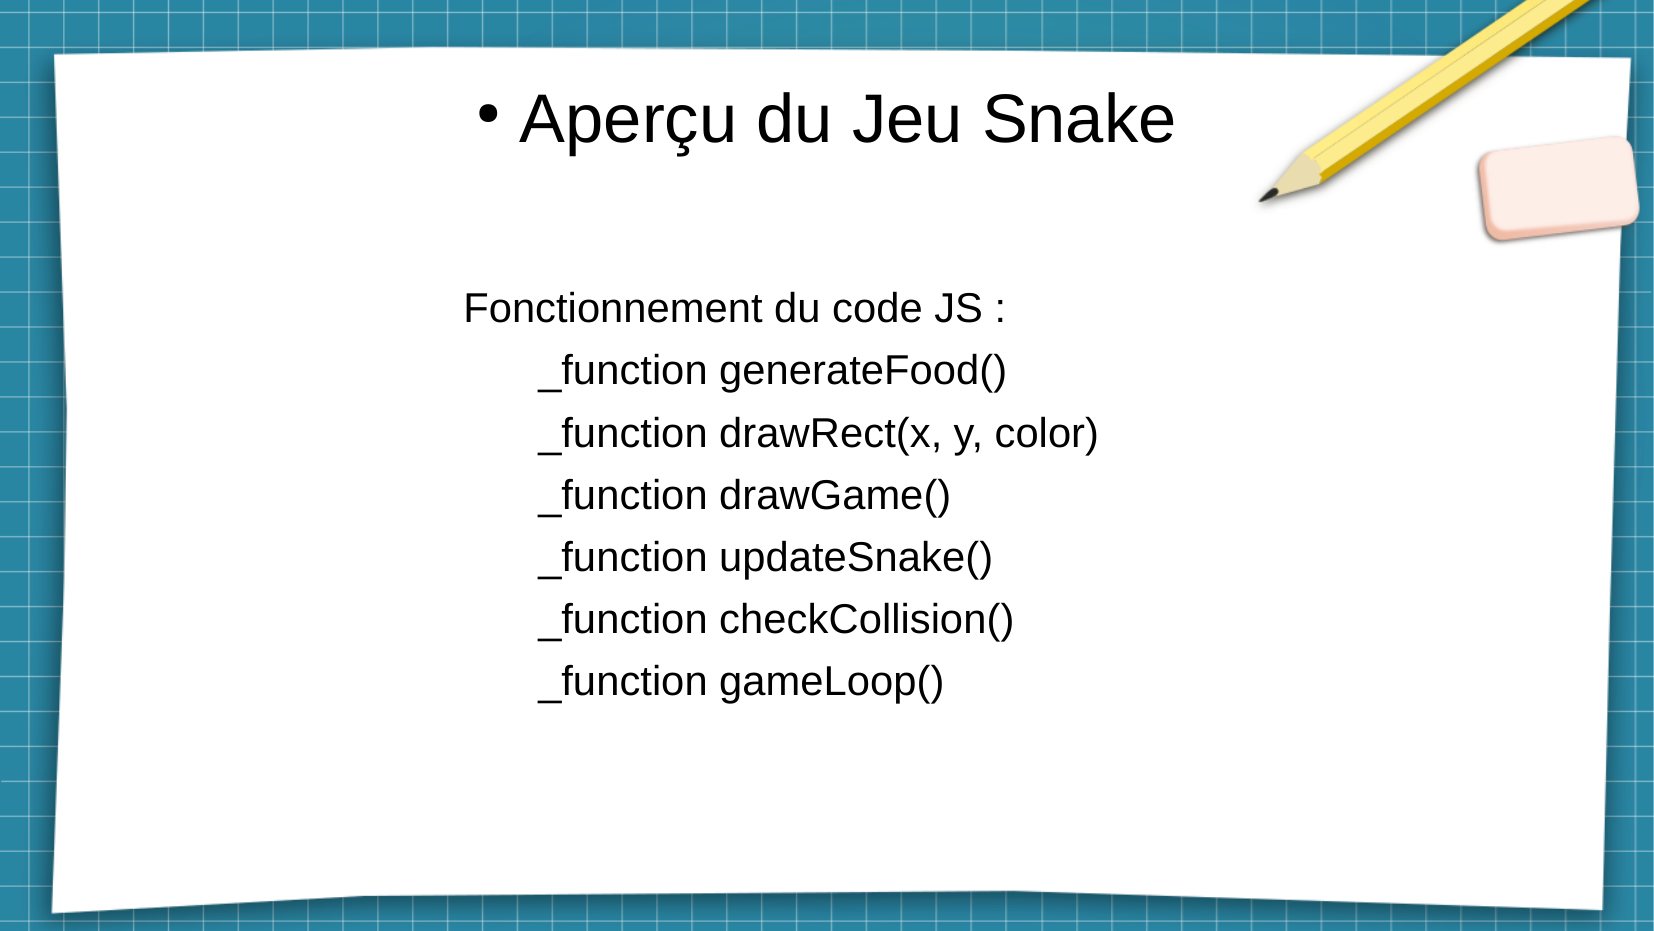

# Aperçu du Jeu Snake
Fonctionnement du code JS :
	_function generateFood()
	_function drawRect(x, y, color)
	_function drawGame()
	_function updateSnake()
	_function checkCollision()
	_function gameLoop()